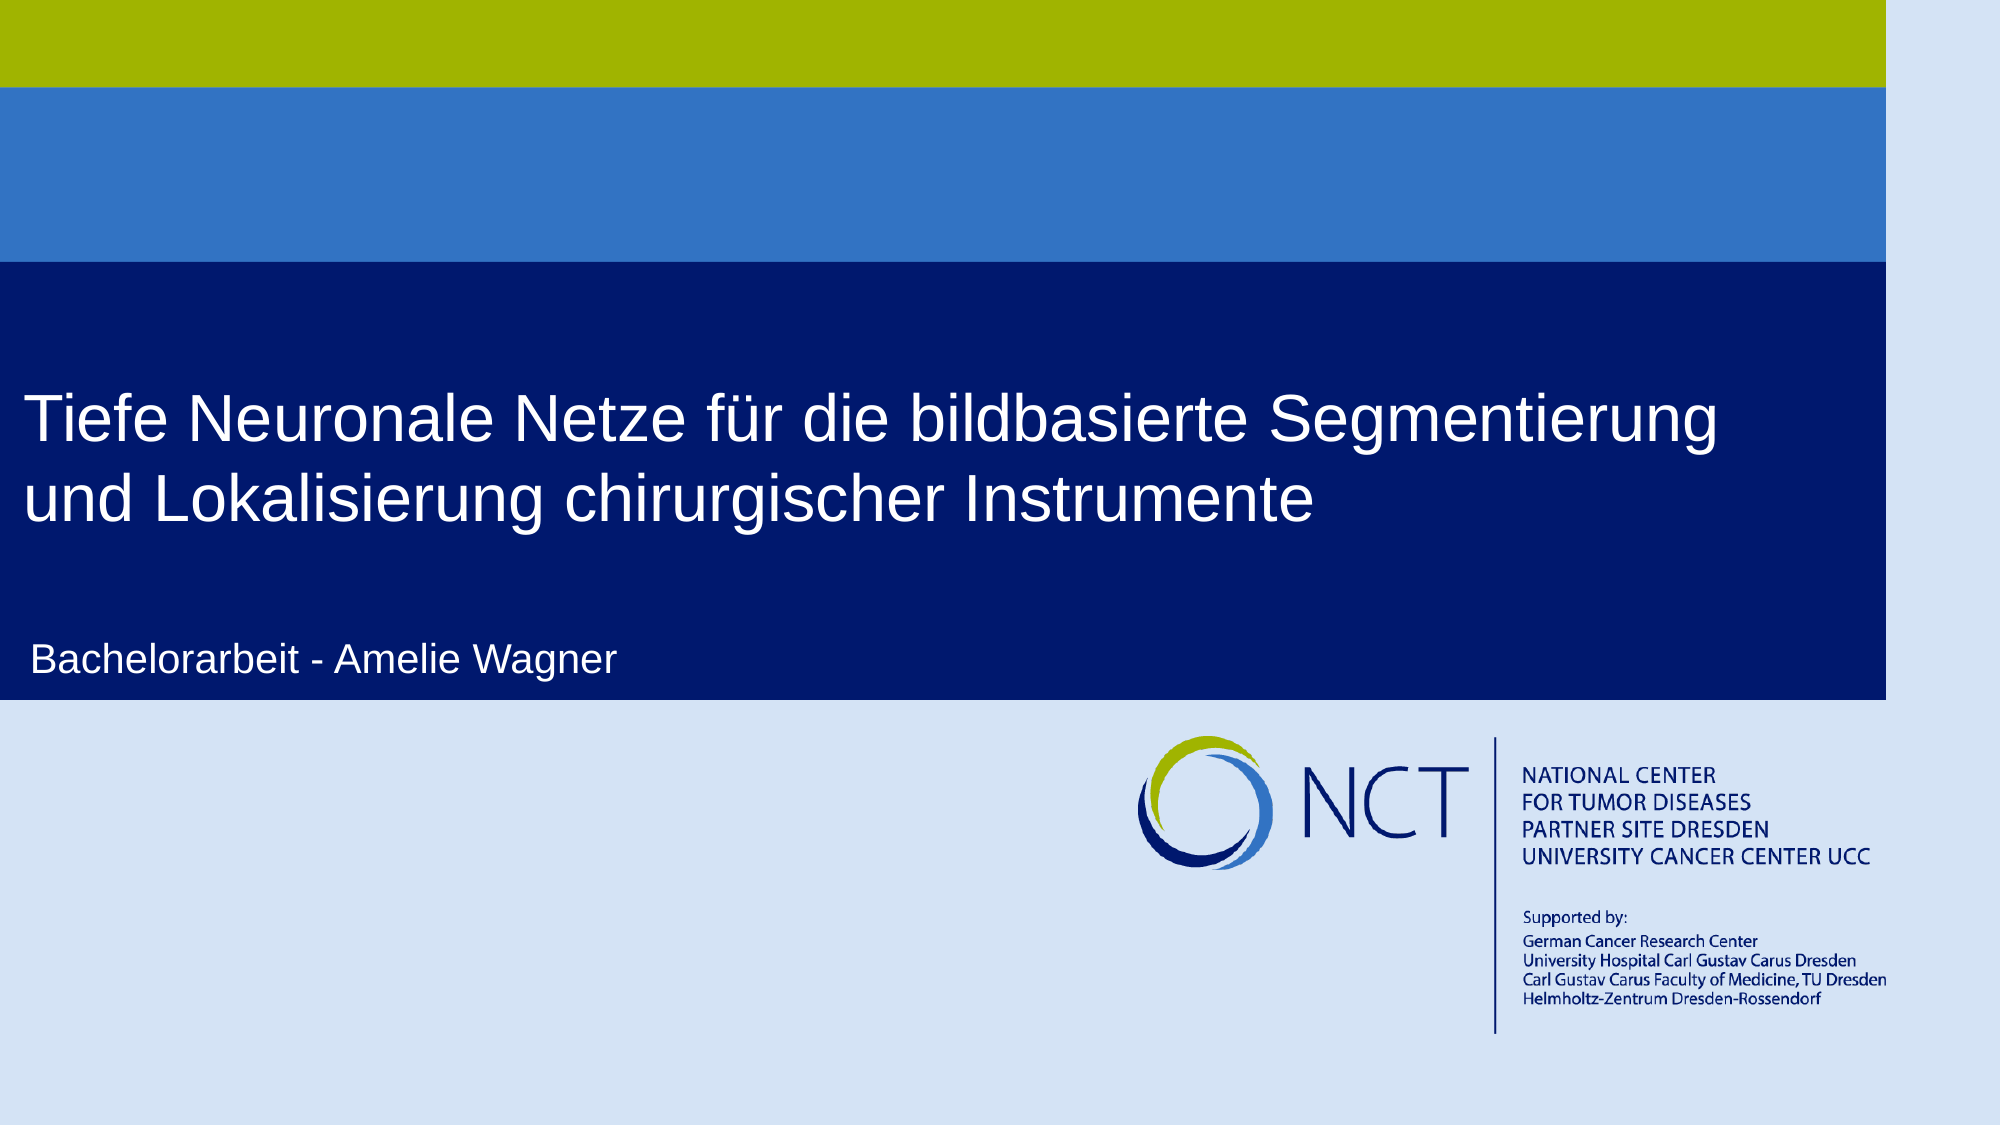

# Tiefe Neuronale Netze für die bildbasierte Segmentierung und Lokalisierung chirurgischer Instrumente
Bachelorarbeit - Amelie Wagner